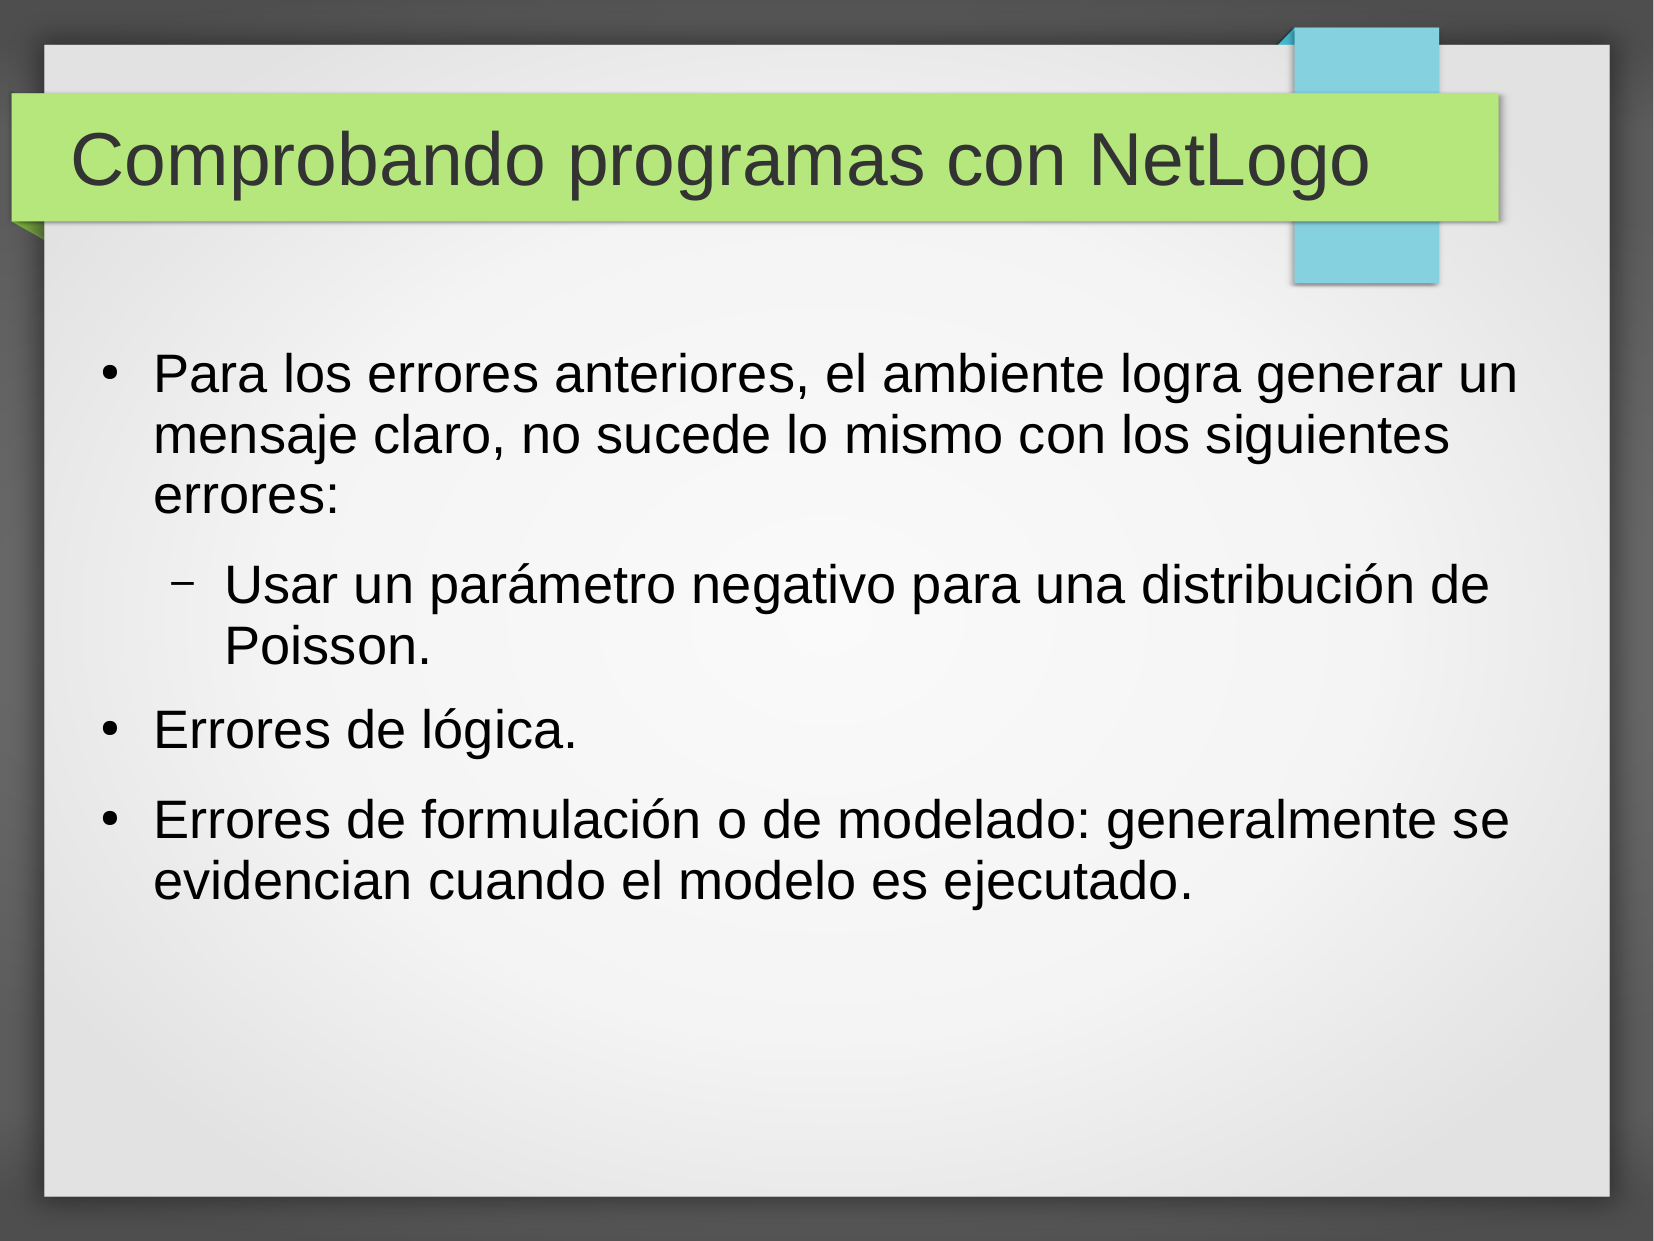

# Comprobando programas con NetLogo
Para los errores anteriores, el ambiente logra generar un mensaje claro, no sucede lo mismo con los siguientes errores:
Usar un parámetro negativo para una distribución de Poisson.
Errores de lógica.
Errores de formulación o de modelado: generalmente se evidencian cuando el modelo es ejecutado.